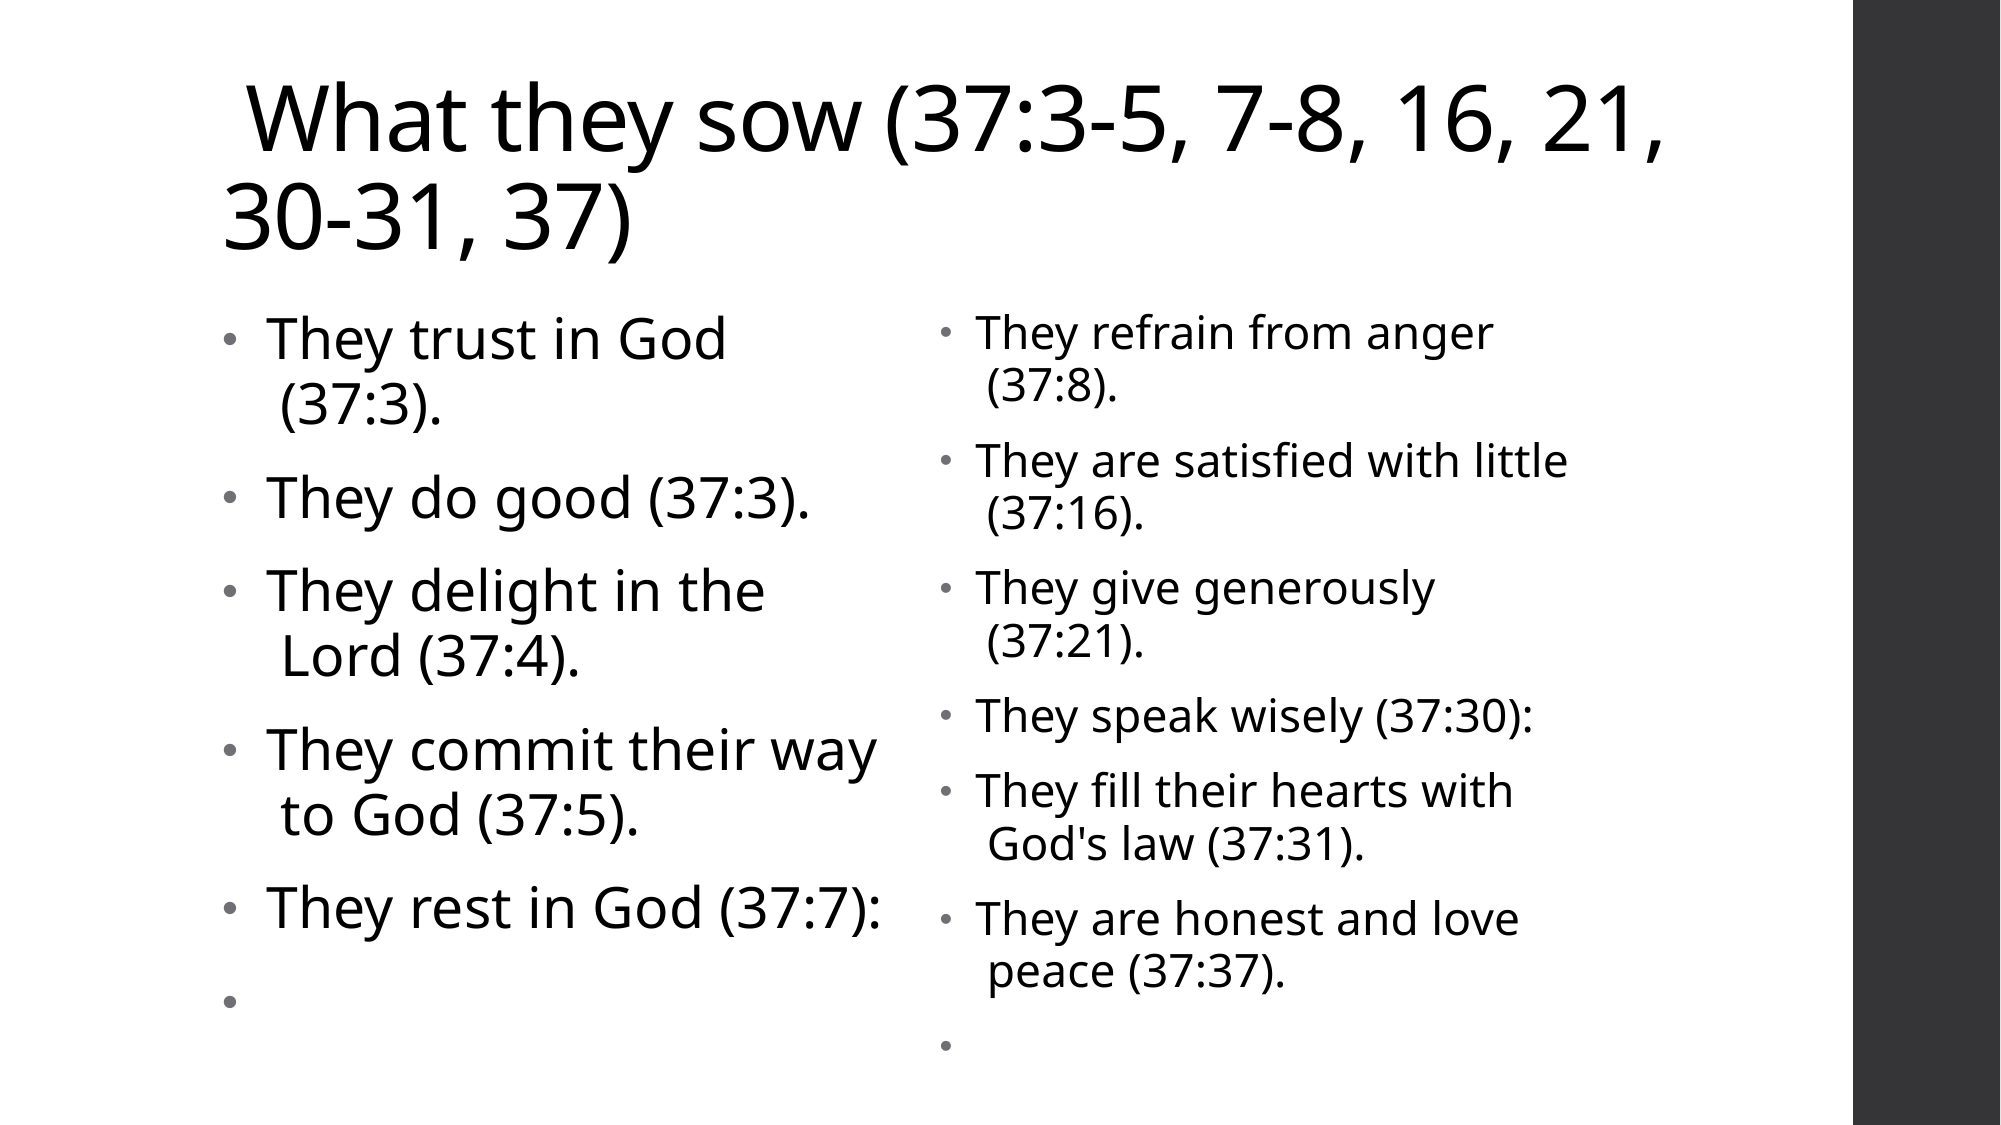

# What they sow (37:3-5, 7-8, 16, 21, 30-31, 37)
 They trust in God (37:3).
 They do good (37:3).
 They delight in the Lord (37:4).
 They commit their way to God (37:5).
 They rest in God (37:7):
 They refrain from anger (37:8).
 They are satisfied with little (37:16).
 They give generously (37:21).
 They speak wisely (37:30):
 They fill their hearts with God's law (37:31).
 They are honest and love peace (37:37).